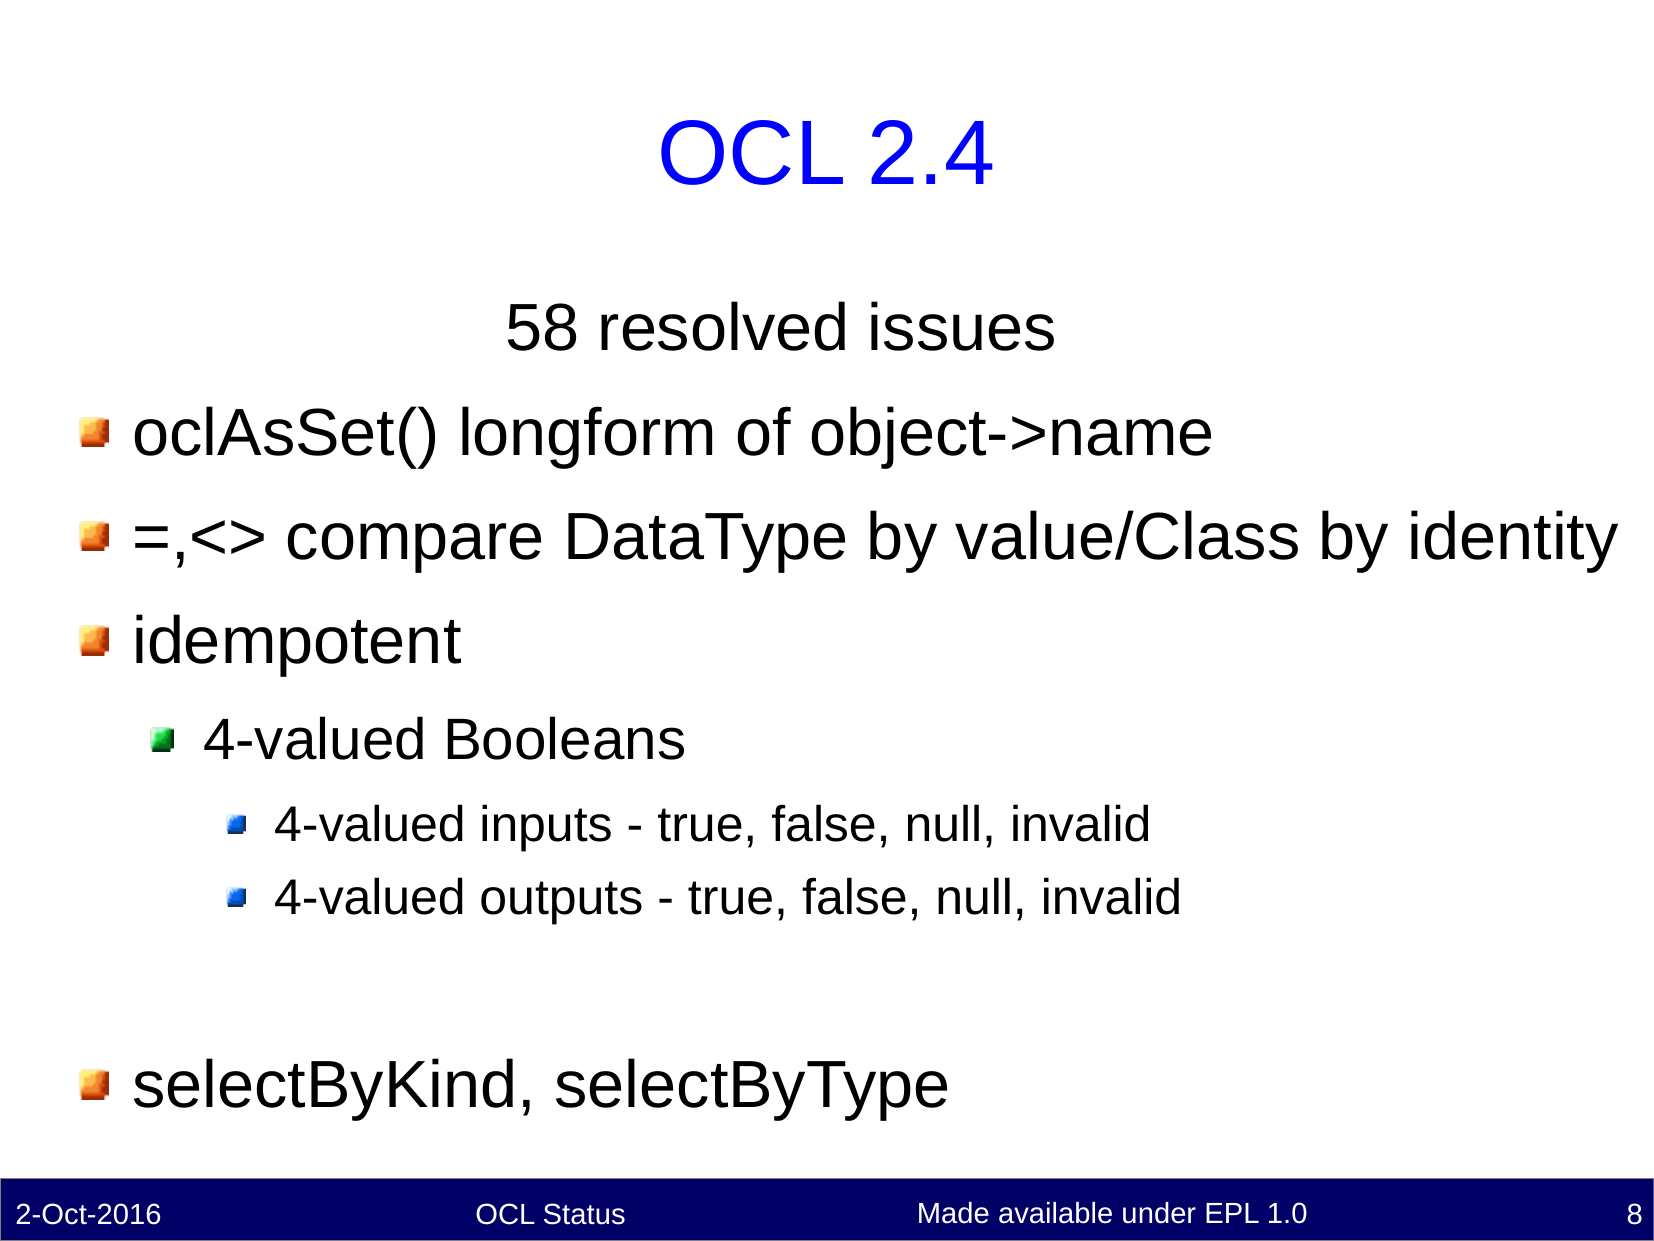

# OCL 2.4
 58 resolved issues
oclAsSet() longform of object->name
=,<> compare DataType by value/Class by identity
idempotent
4-valued Booleans
4-valued inputs - true, false, null, invalid
4-valued outputs - true, false, null, invalid
selectByKind, selectByType
2-Oct-2016
OCL Status
8